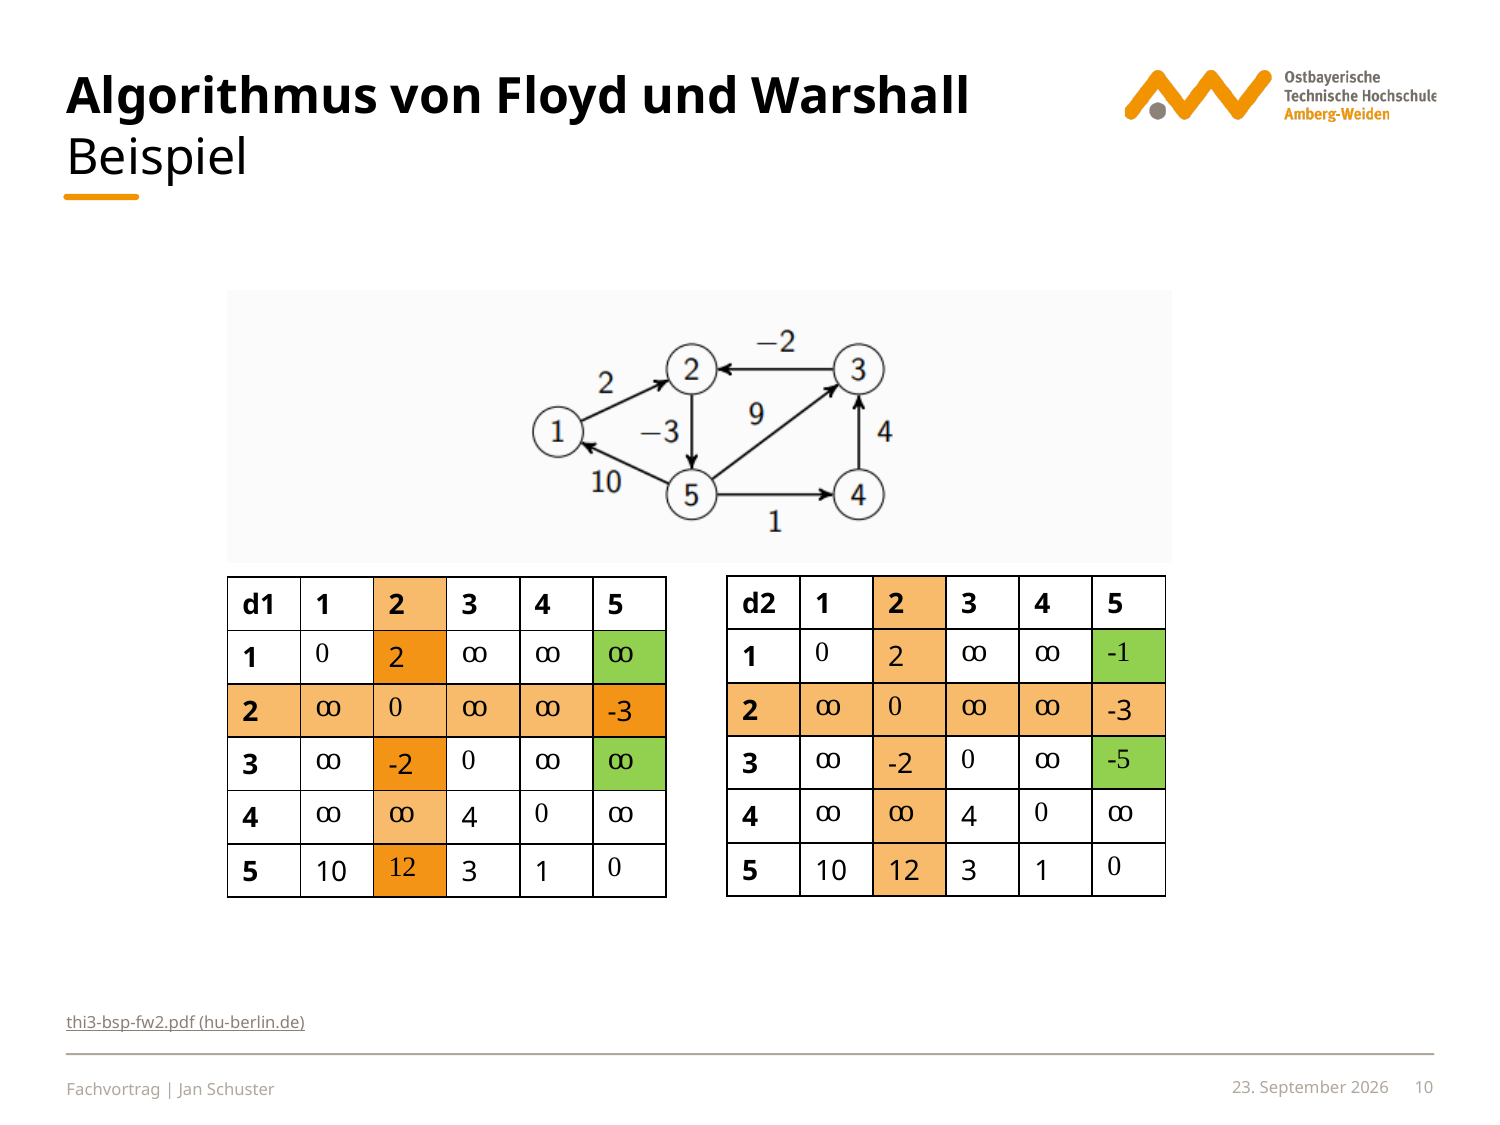

Algorithmus von Floyd und Warshall
# Beispiel
| d2 | 1 | 2 | 3 | 4 | 5 |
| --- | --- | --- | --- | --- | --- |
| 1 | 0 | 2 | ꝏ | ꝏ | -1 |
| 2 | ꝏ | 0 | ꝏ | ꝏ | -3 |
| 3 | ꝏ | -2 | 0 | ꝏ | -5 |
| 4 | ꝏ | ꝏ | 4 | 0 | ꝏ |
| 5 | 10 | 12 | 3 | 1 | 0 |
| d1 | 1 | 2 | 3 | 4 | 5 |
| --- | --- | --- | --- | --- | --- |
| 1 | 0 | 2 | ꝏ | ꝏ | ꝏ |
| 2 | ꝏ | 0 | ꝏ | ꝏ | -3 |
| 3 | ꝏ | -2 | 0 | ꝏ | ꝏ |
| 4 | ꝏ | ꝏ | 4 | 0 | ꝏ |
| 5 | 10 | 12 | 3 | 1 | 0 |
thi3-bsp-fw2.pdf (hu-berlin.de)
Fachvortrag | Jan Schuster